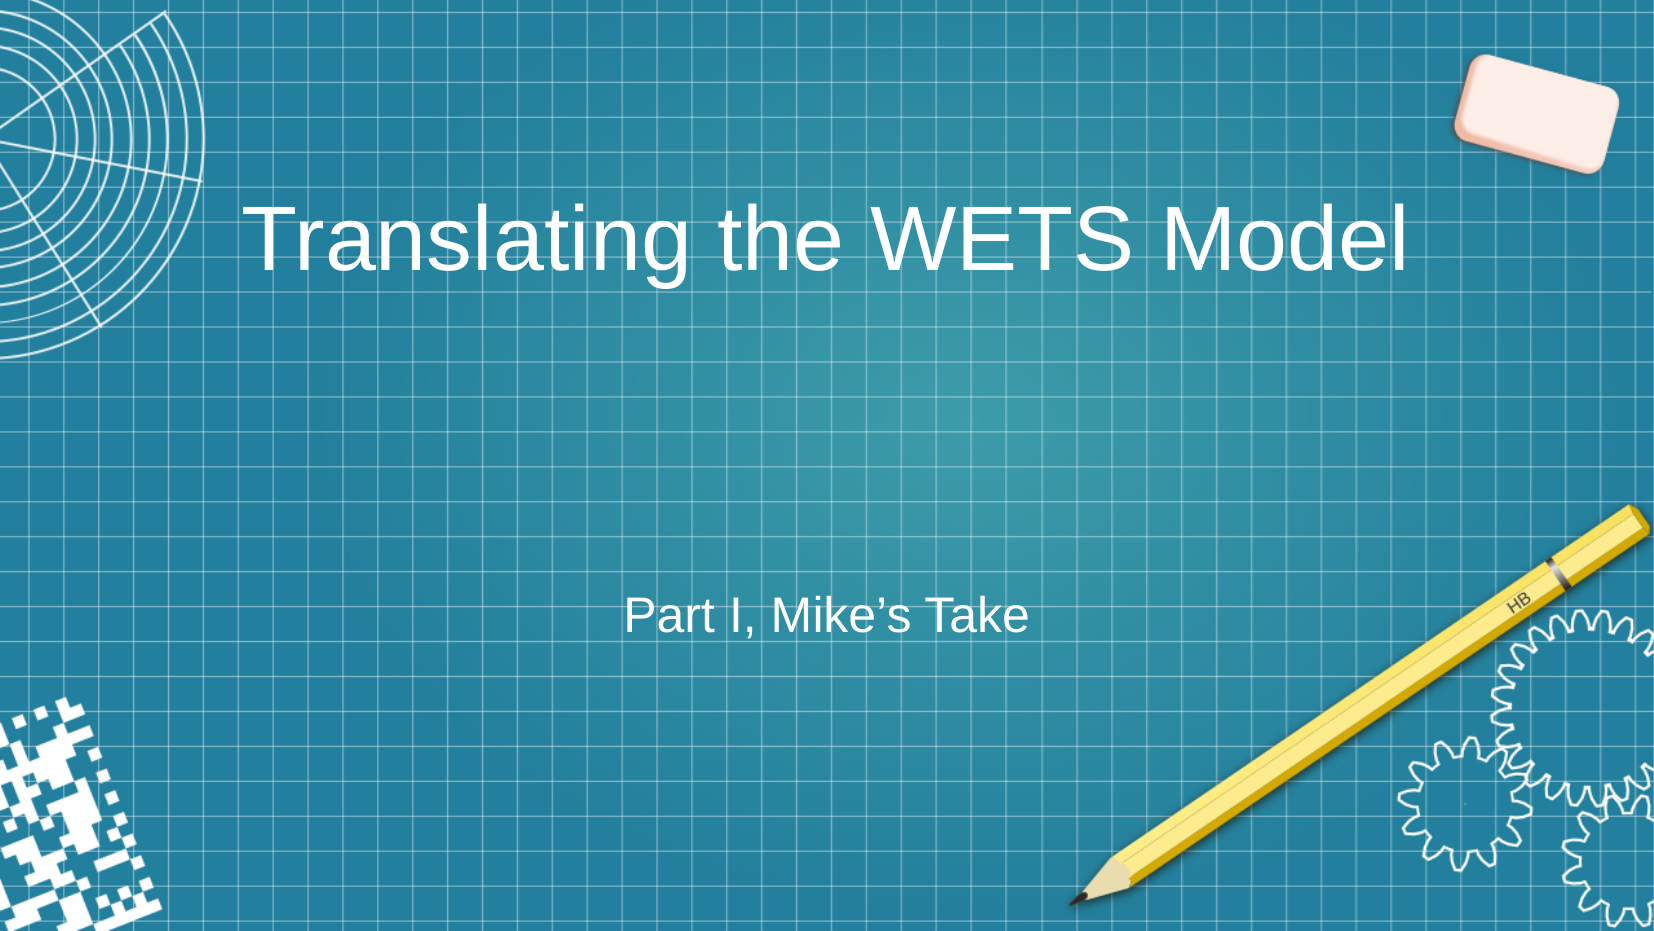

# Translating the WETS Model
Part I, Mike’s Take